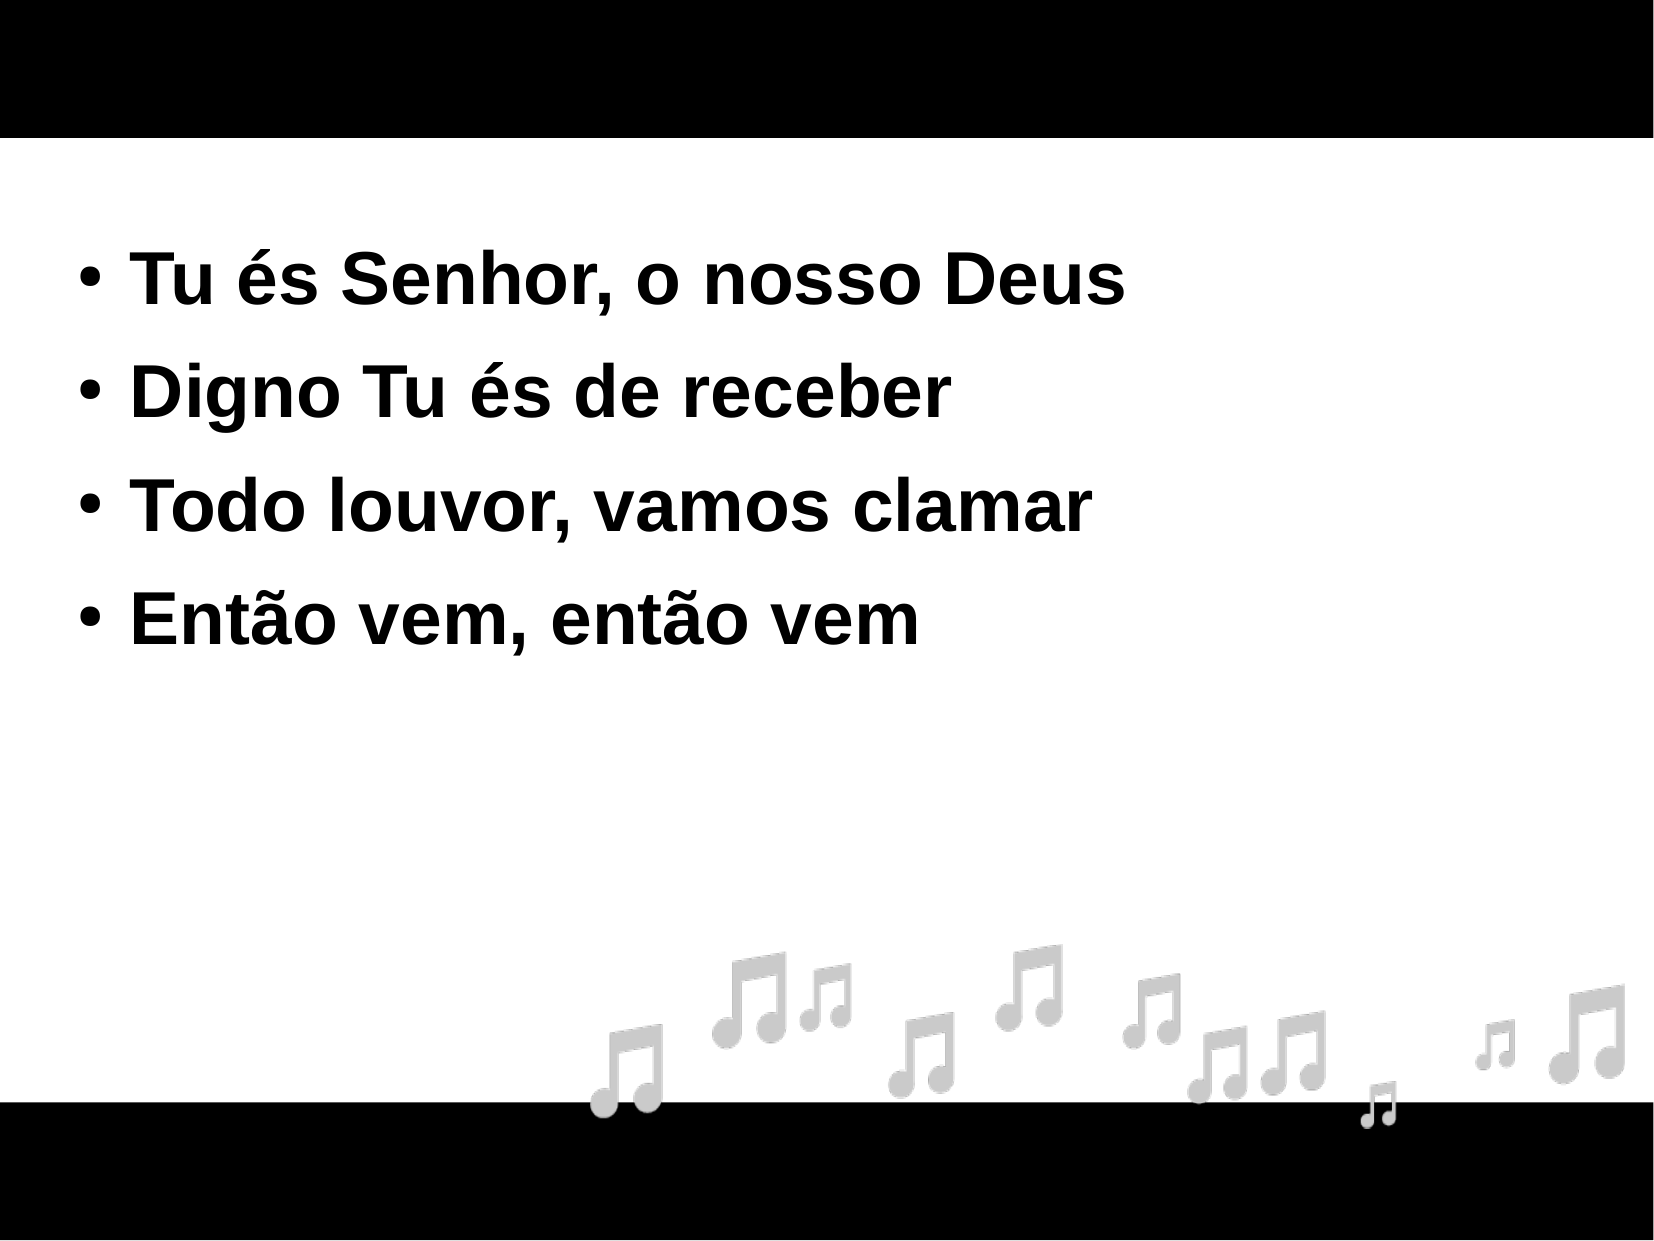

# Tu és Senhor, o nosso Deus
Digno Tu és de receber
Todo louvor, vamos clamar
Então vem, então vem